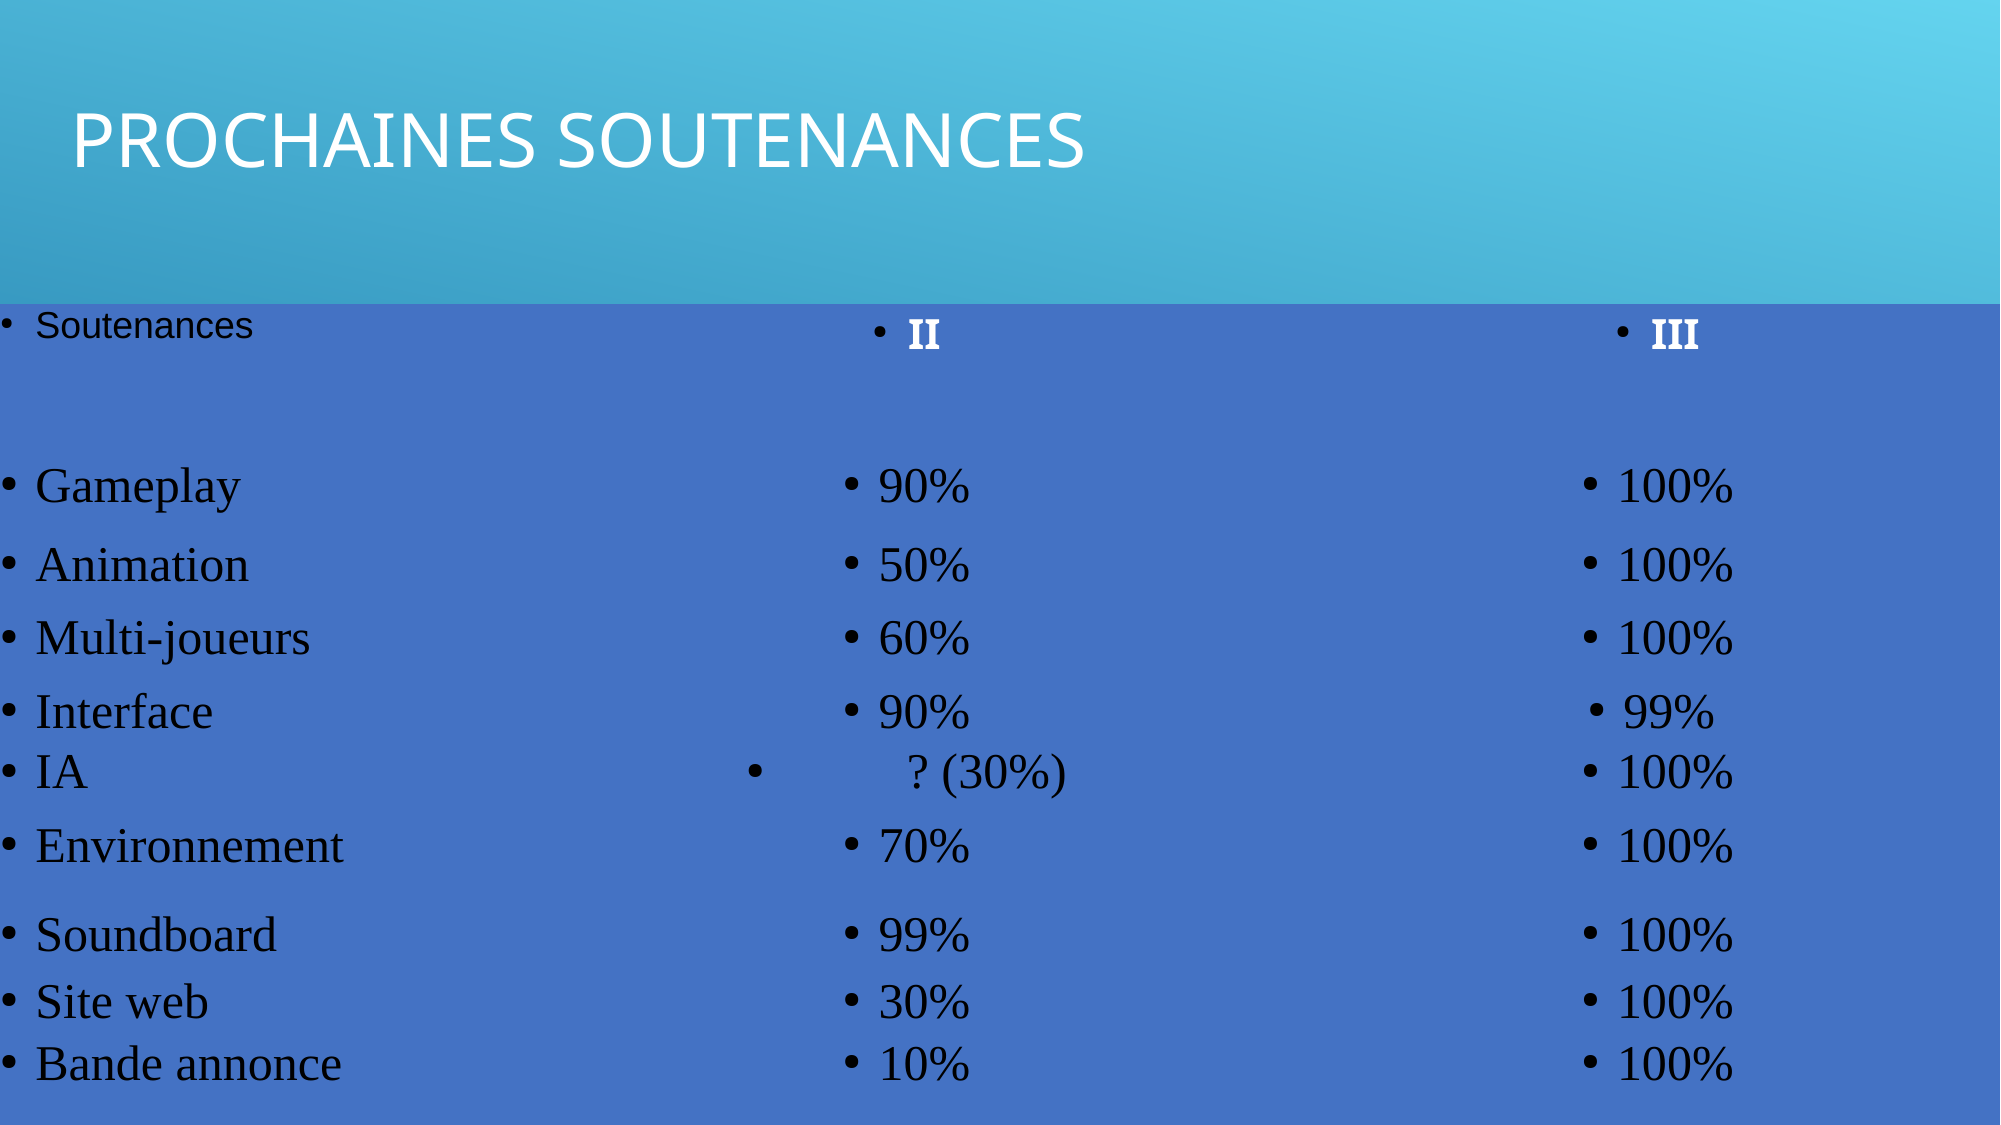

# Prochaines soutenances
| Soutenances | | II | III |
| --- | --- | --- | --- |
| Gameplay | | 90% | 100% |
| Animation | | 50% | 100% |
| Multi-joueurs | | 60% | 100% |
| Interface | | 90% | 99% |
| IA | | ? (30%) | 100% |
| Environnement | | 70% | 100% |
| Soundboard | | 99% | 100% |
| Site web | | 30% | 100% |
| Bande annonce | | 10% | 100% |